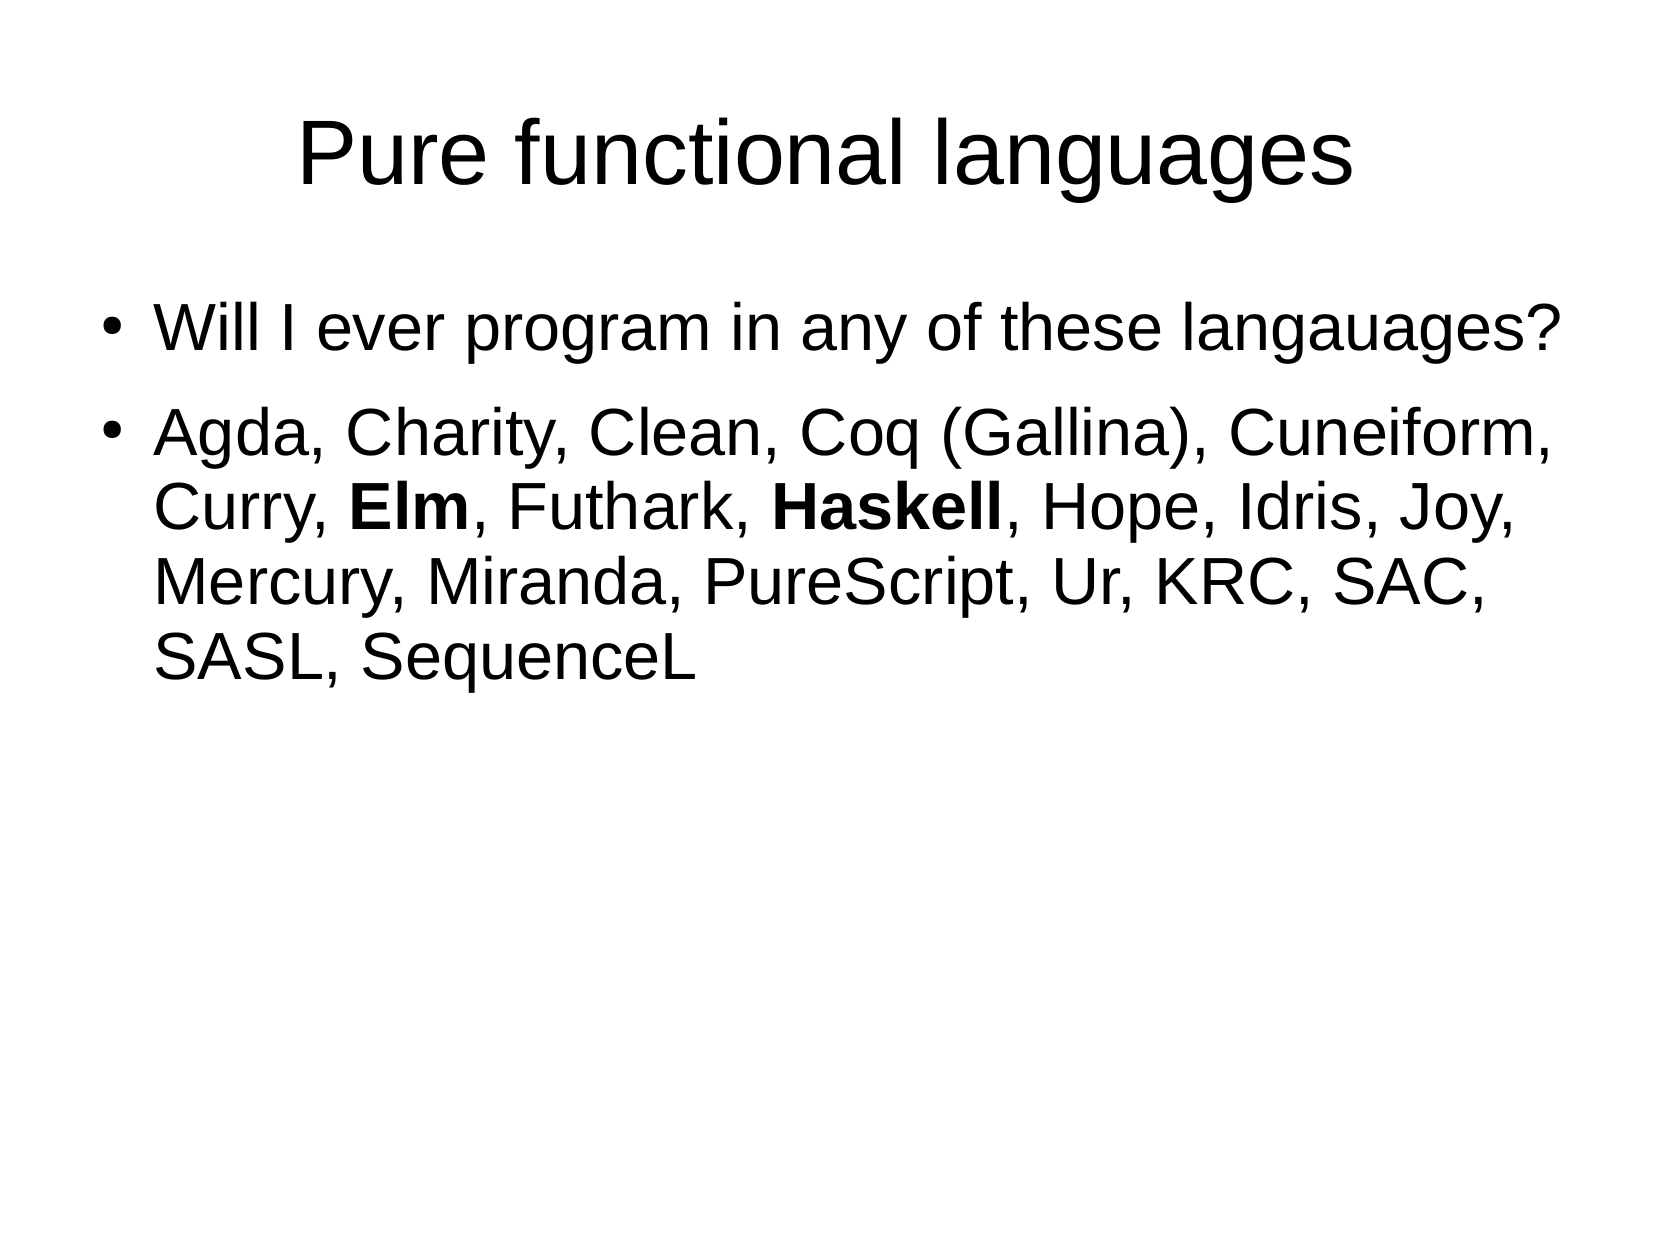

# Pure functional languages
Will I ever program in any of these langauages?
Agda, Charity, Clean, Coq (Gallina), Cuneiform, Curry, Elm, Futhark, Haskell, Hope, Idris, Joy, Mercury, Miranda, PureScript, Ur, KRC, SAC, SASL, SequenceL